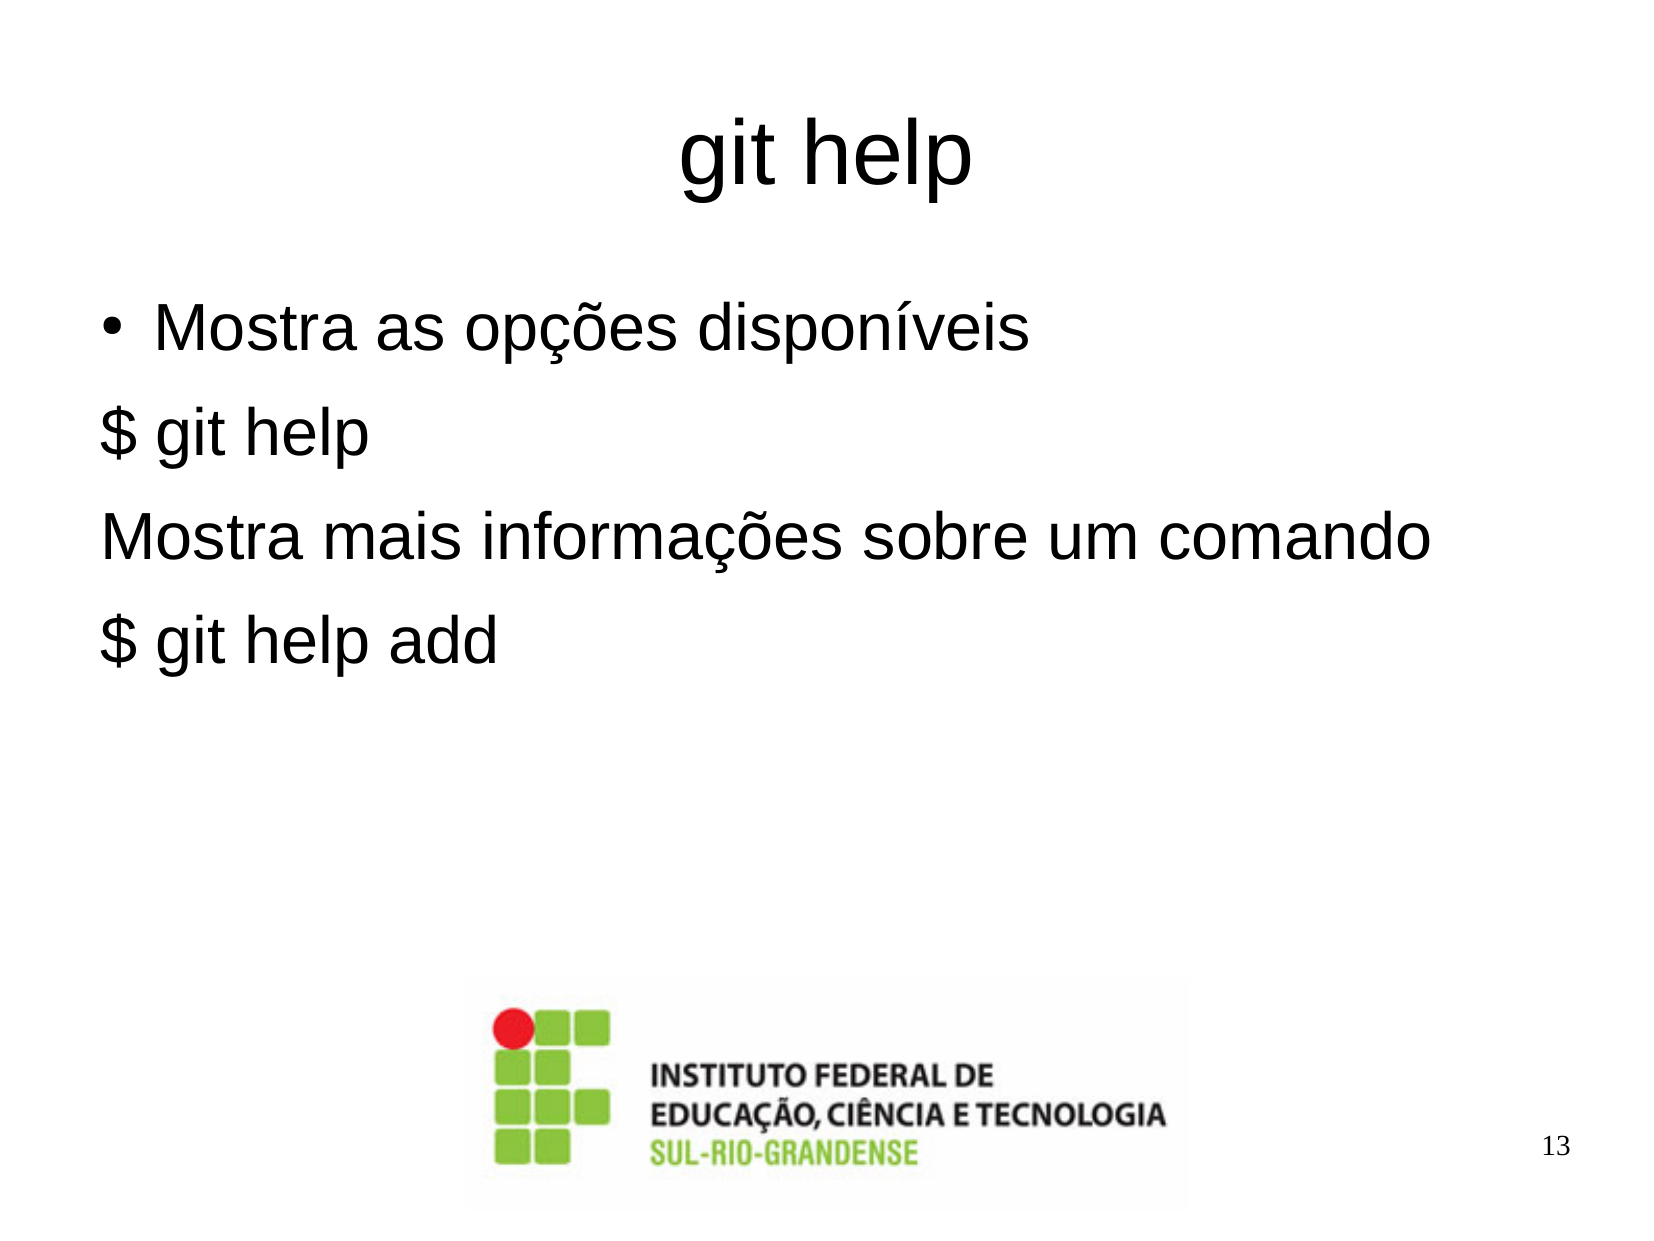

# git help
Mostra as opções disponíveis
$ git help
Mostra mais informações sobre um comando
$ git help add
13